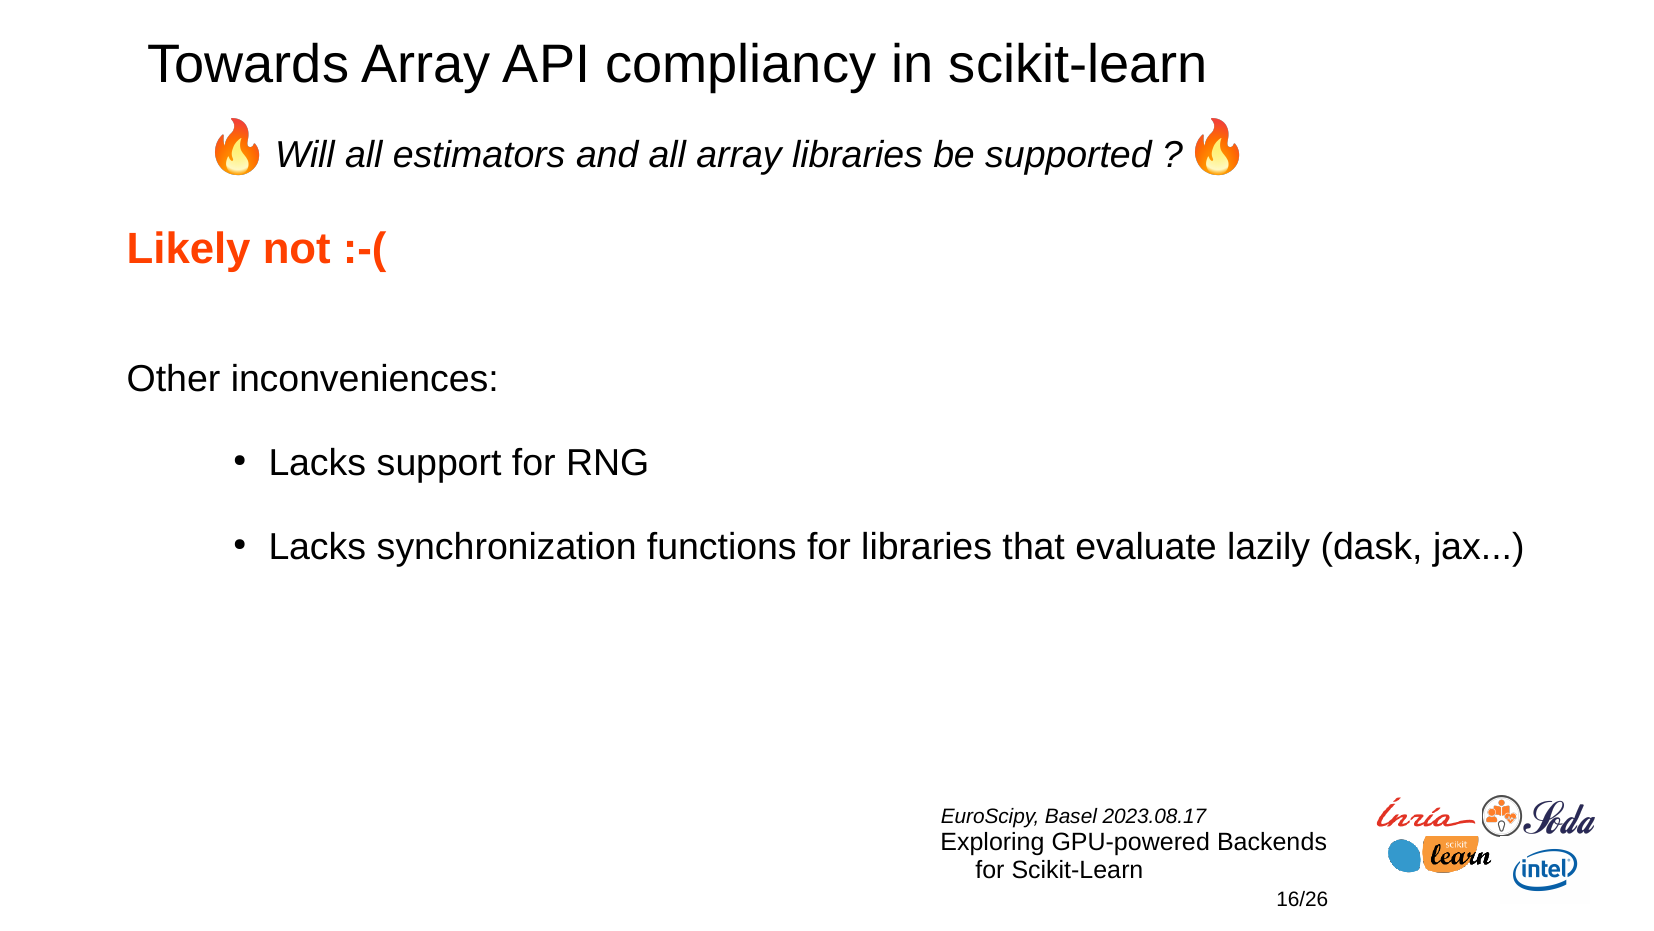

Towards Array API compliancy in scikit-learn
Will all estimators and all array libraries be supported ?
Likely not :-(
Other inconveniences:
Lacks support for RNG
Lacks synchronization functions for libraries that evaluate lazily (dask, jax...)
 EuroScipy, Basel 2023.08.17
 Exploring GPU-powered Backends
 for Scikit-Learn
 16/26